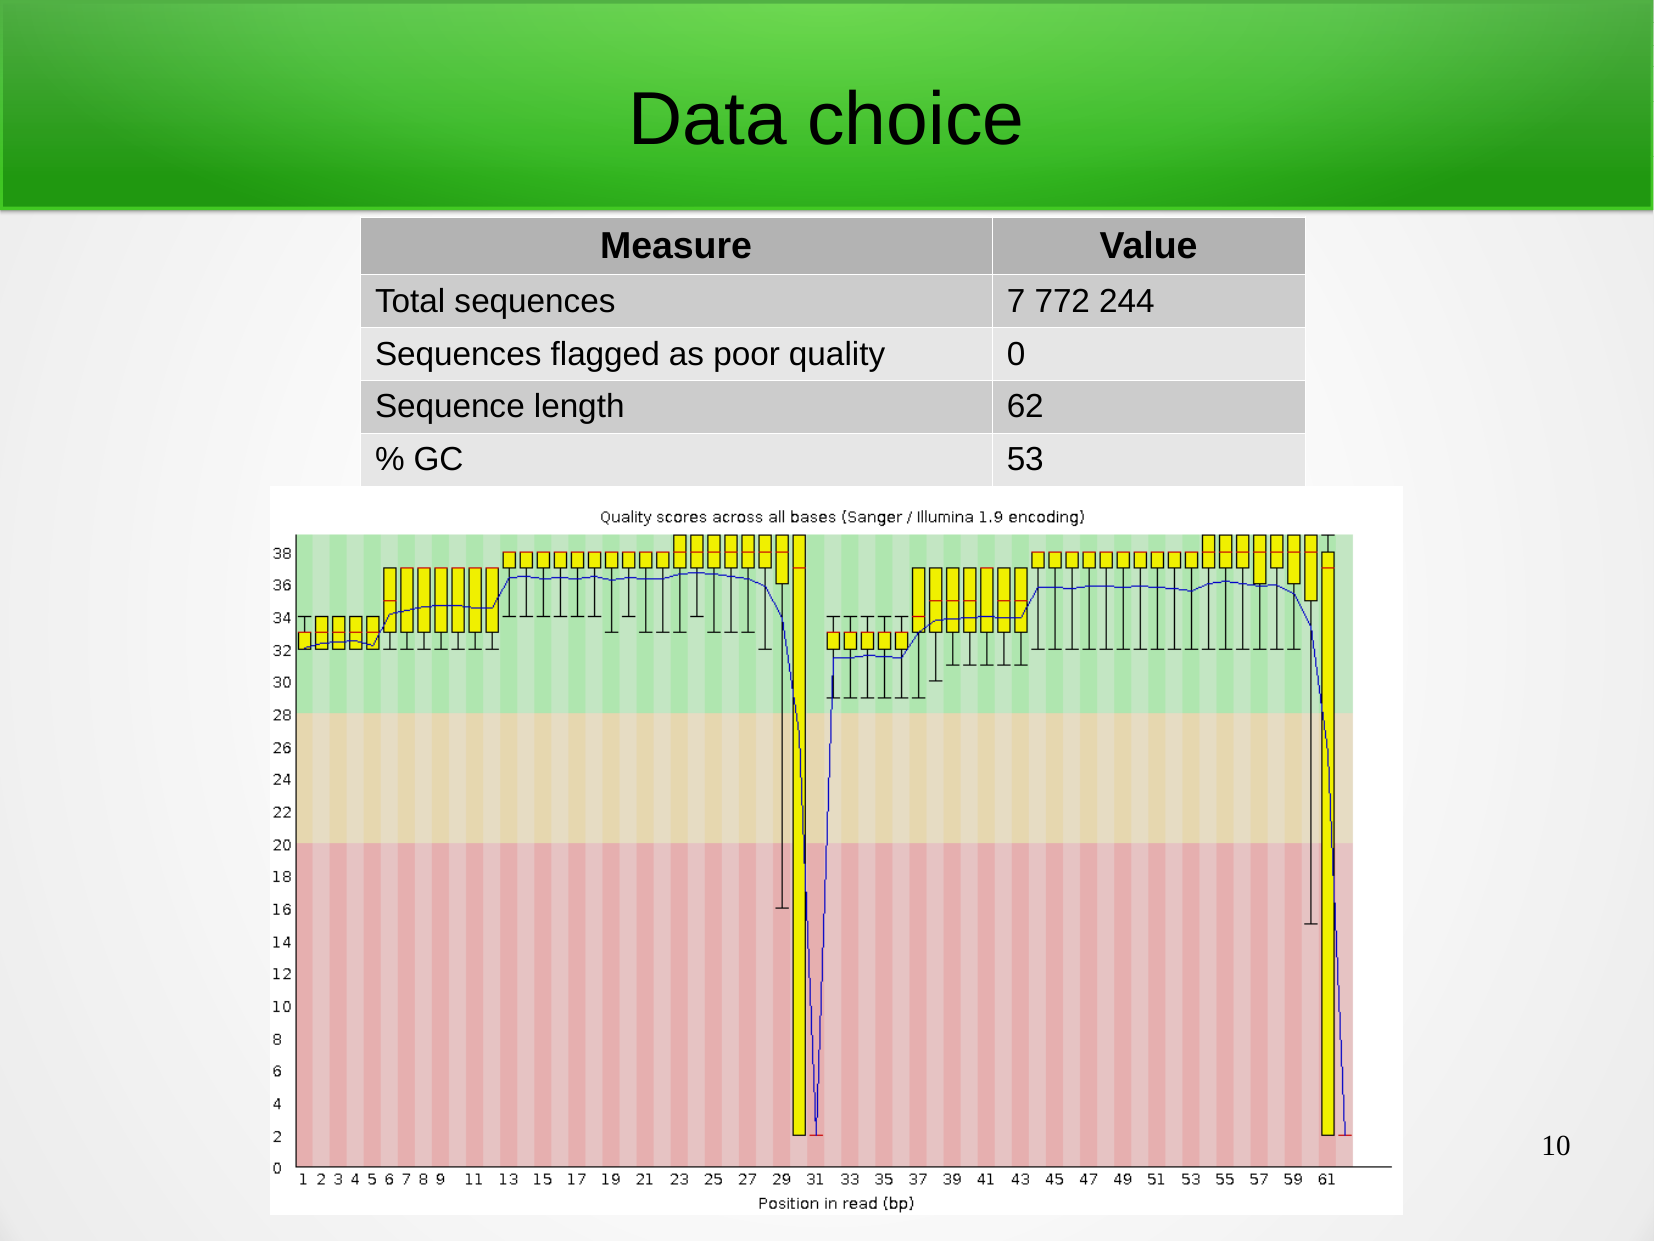

# Data choice
| Measure | Value |
| --- | --- |
| Total sequences | 7 772 244 |
| Sequences flagged as poor quality | 0 |
| Sequence length | 62 |
| % GC | 53 |
10